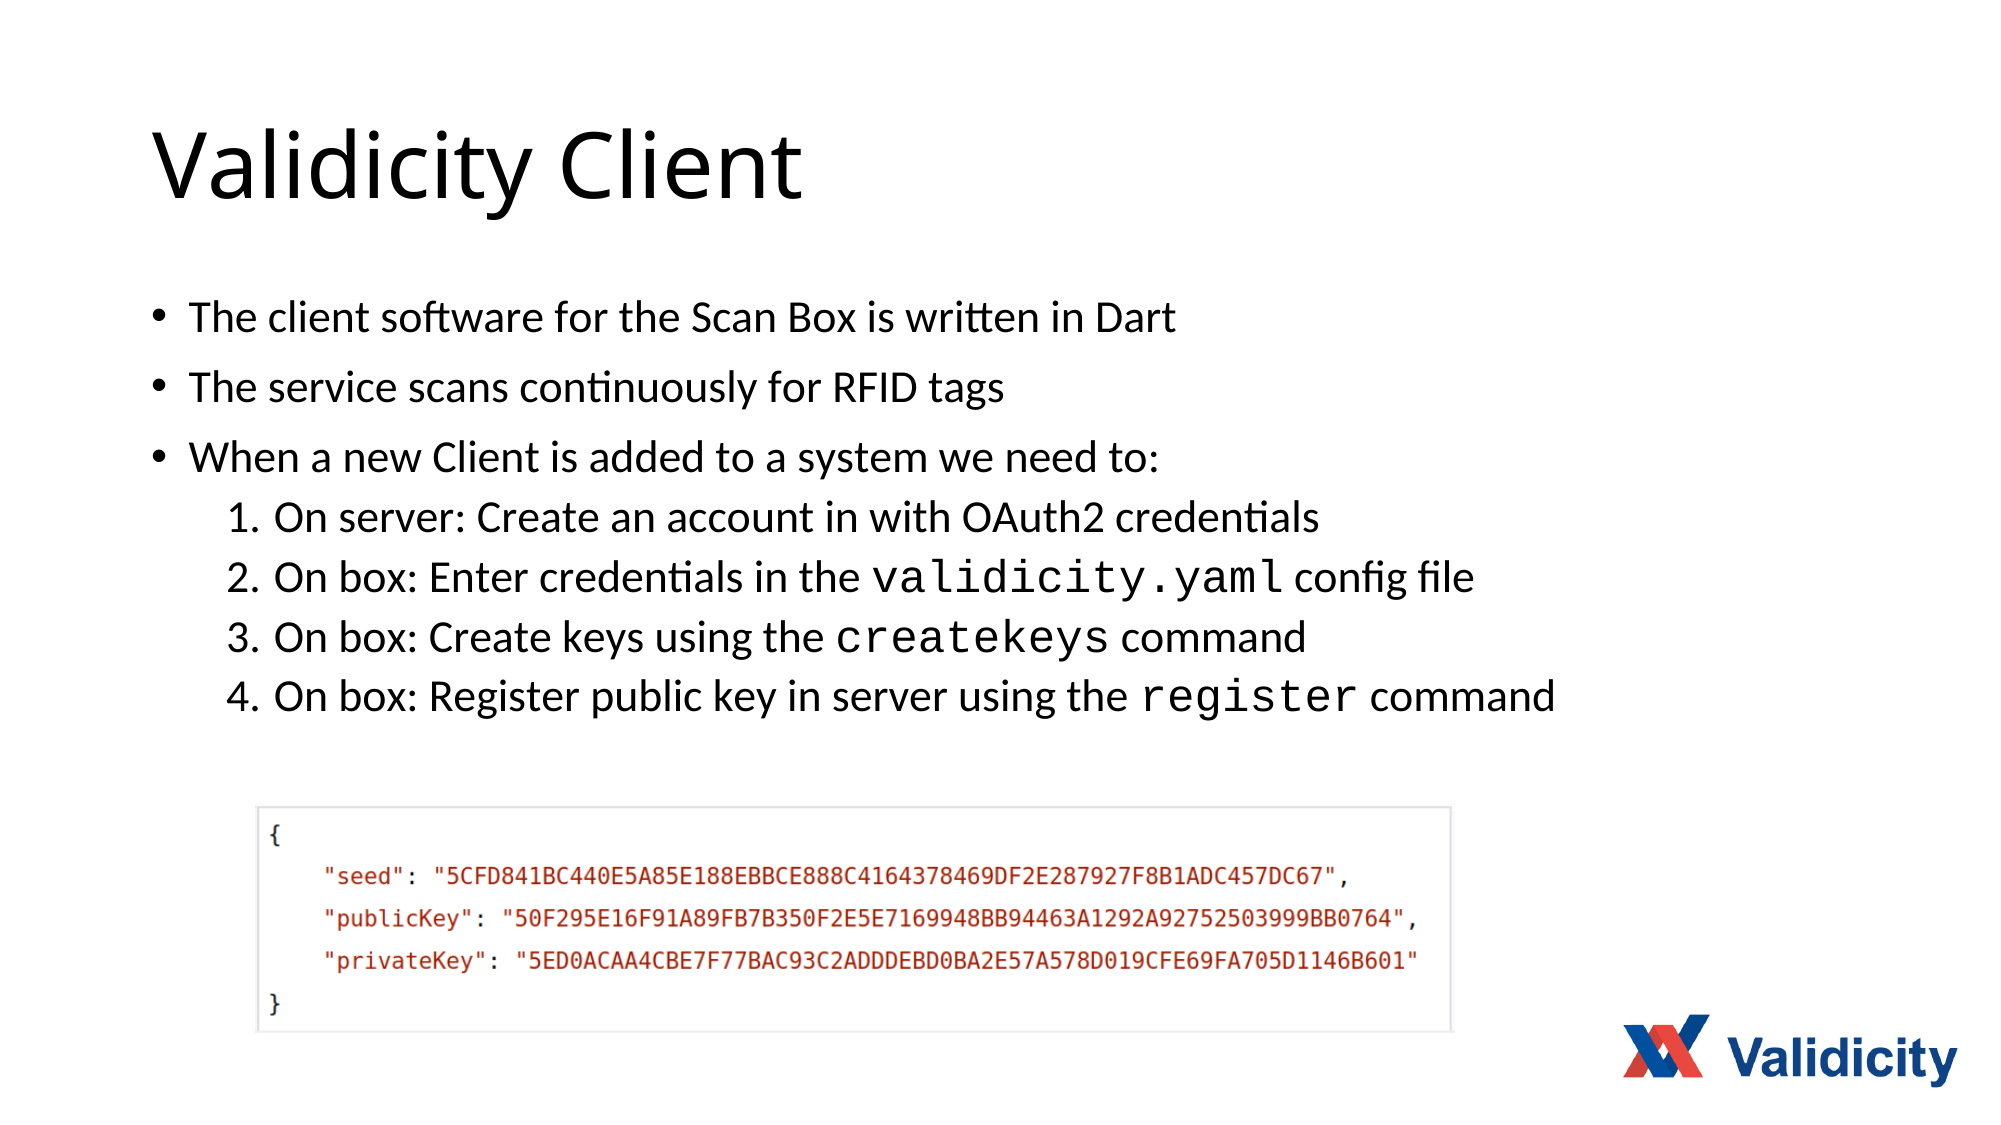

# Validicity Client
The client software for the Scan Box is written in Dart
The service scans continuously for RFID tags
When a new Client is added to a system we need to:
 On server: Create an account in with OAuth2 credentials
 On box: Enter credentials in the validicity.yaml config file
 On box: Create keys using the createkeys command
 On box: Register public key in server using the register command